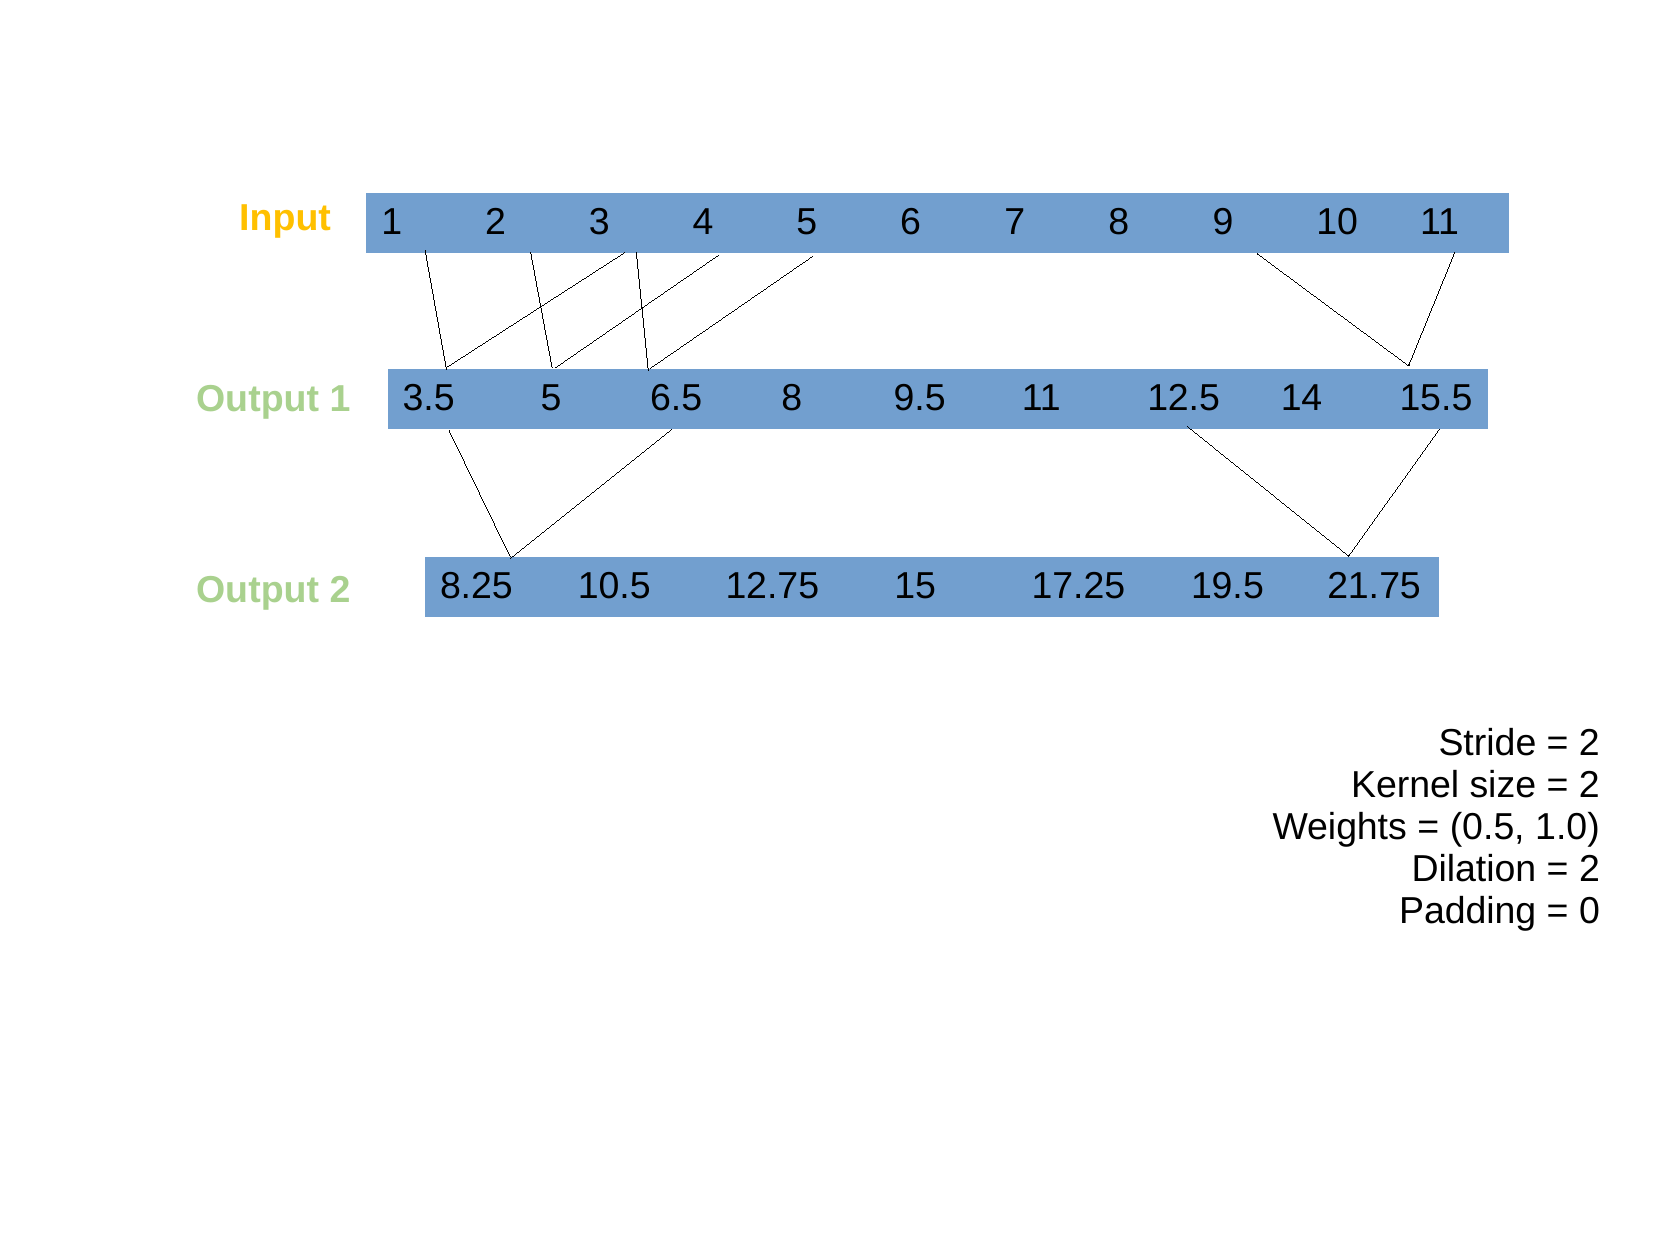

Input
| 1 | 2 | 3 | 4 | 5 | 6 | 7 | 8 | 9 | 10 | 11 |
| --- | --- | --- | --- | --- | --- | --- | --- | --- | --- | --- |
| 3.5 | 5 | 6.5 | 8 | 9.5 | 11 | 12.5 | 14 | 15.5 |
| --- | --- | --- | --- | --- | --- | --- | --- | --- |
Output 1
| 8.25 | 10.5 | 12.75 | 15 | 17.25 | 19.5 | 21.75 |
| --- | --- | --- | --- | --- | --- | --- |
Output 2
Stride = 2
Kernel size = 2
Weights = (0.5, 1.0)
Dilation = 2
Padding = 0